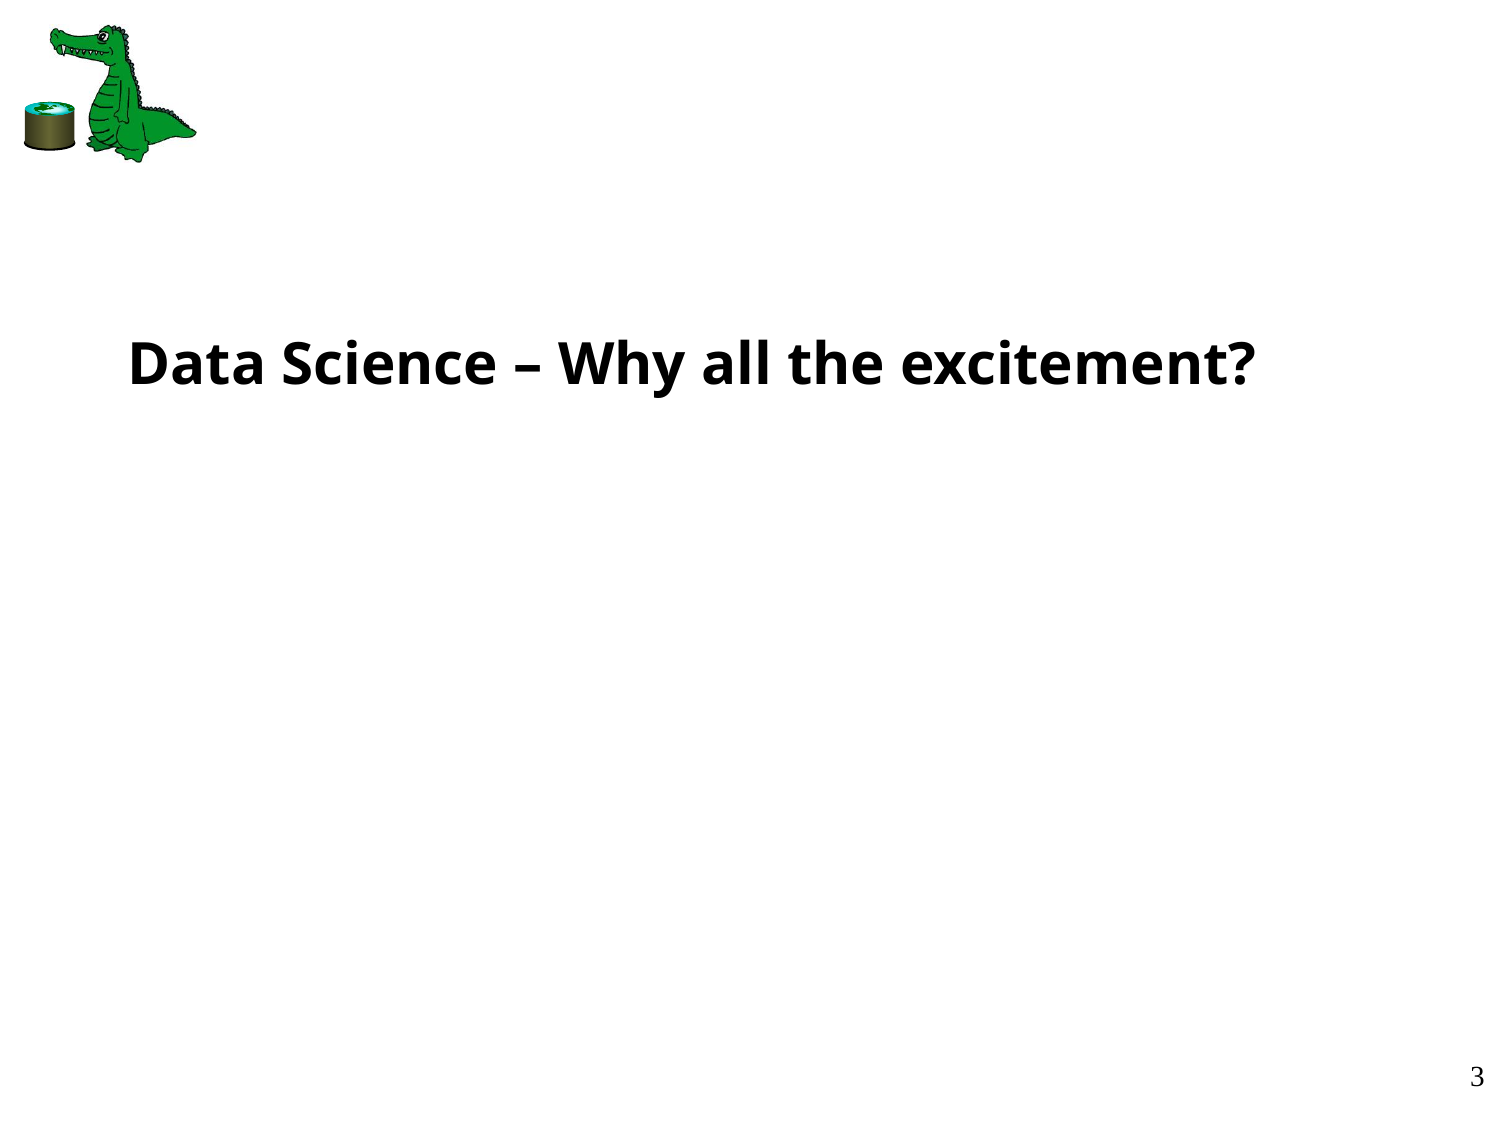

#
Data Science – Why all the excitement?